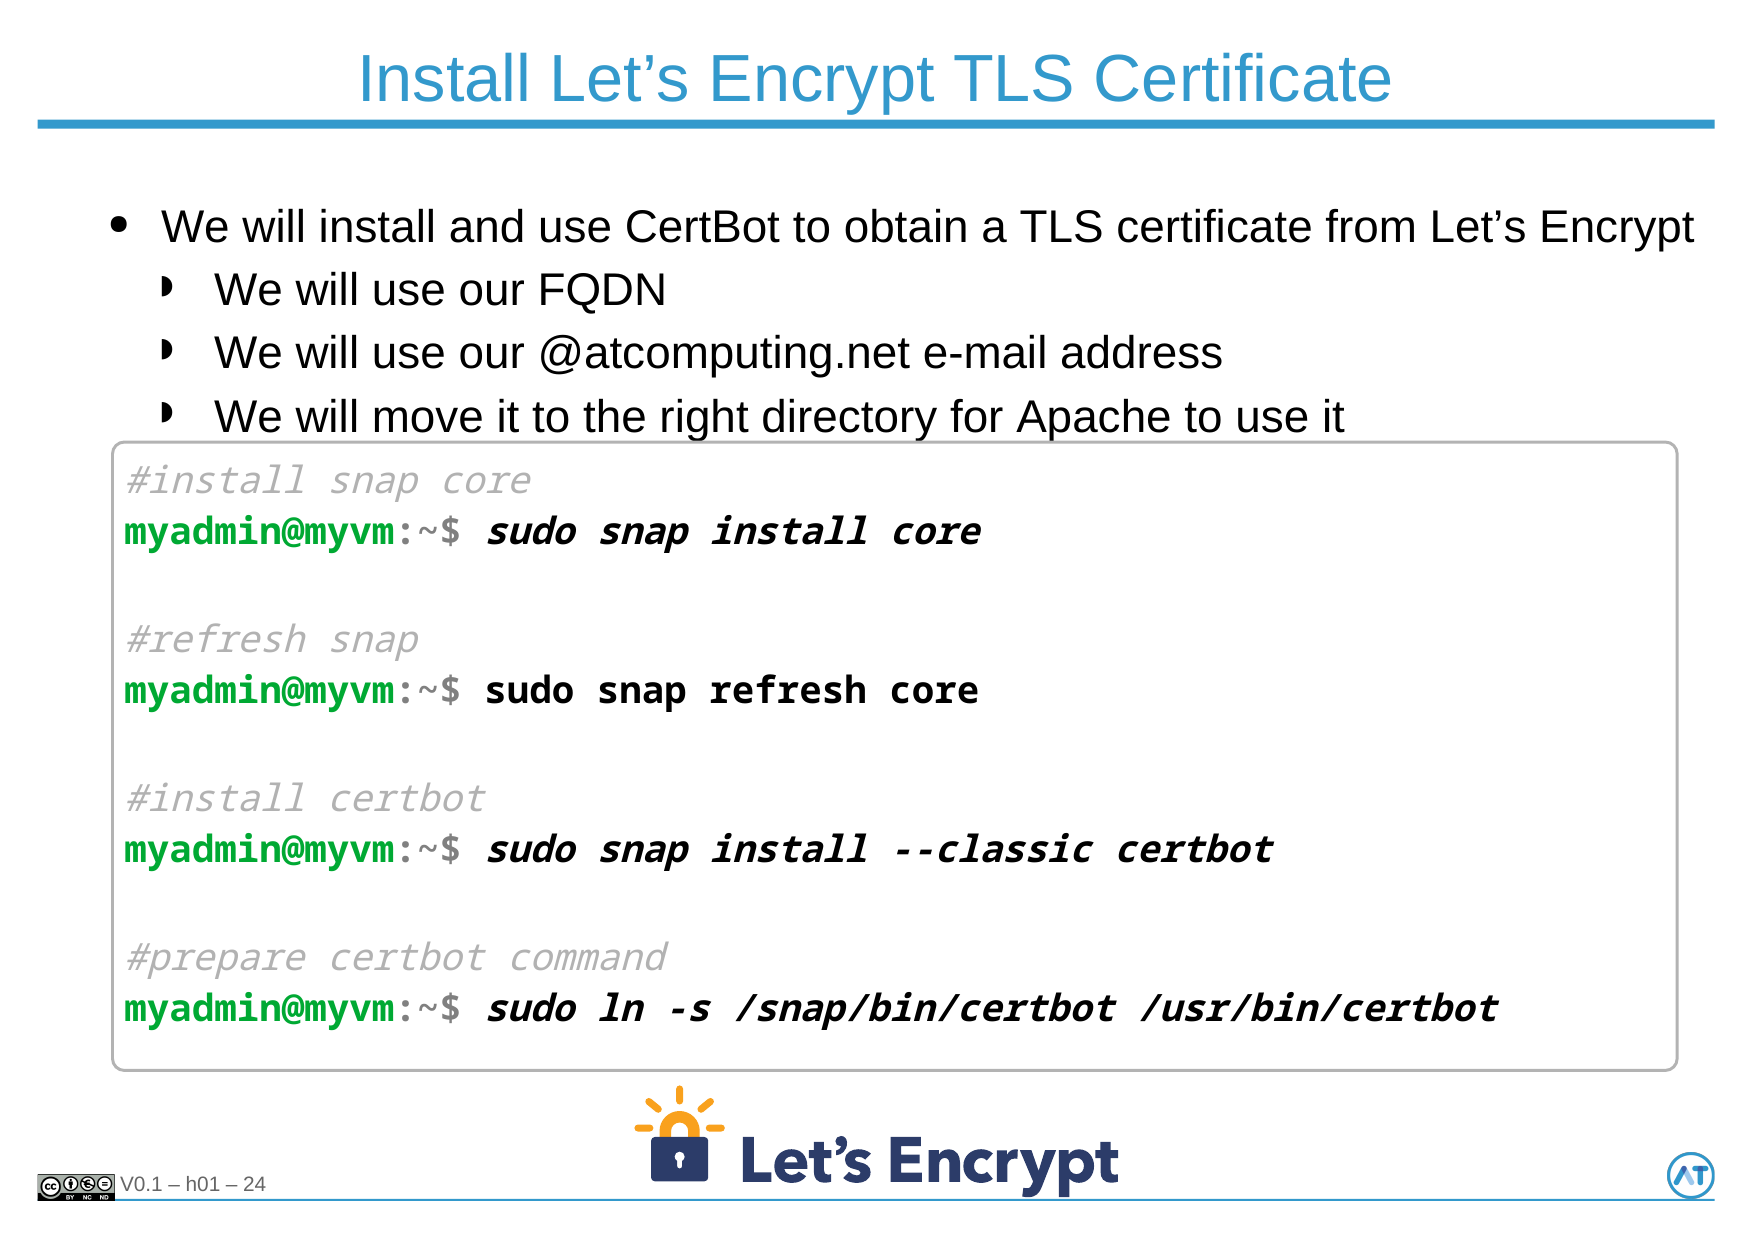

# Install Let’s Encrypt TLS Certificate
We will install and use CertBot to obtain a TLS certificate from Let’s Encrypt
We will use our FQDN
We will use our @atcomputing.net e-mail address
We will move it to the right directory for Apache to use it
#install snap core
myadmin@myvm:~$ sudo snap install core
#refresh snap
myadmin@myvm:~$ sudo snap refresh core
#install certbot
myadmin@myvm:~$ sudo snap install --classic certbot
#prepare certbot command
myadmin@myvm:~$ sudo ln -s /snap/bin/certbot /usr/bin/certbot